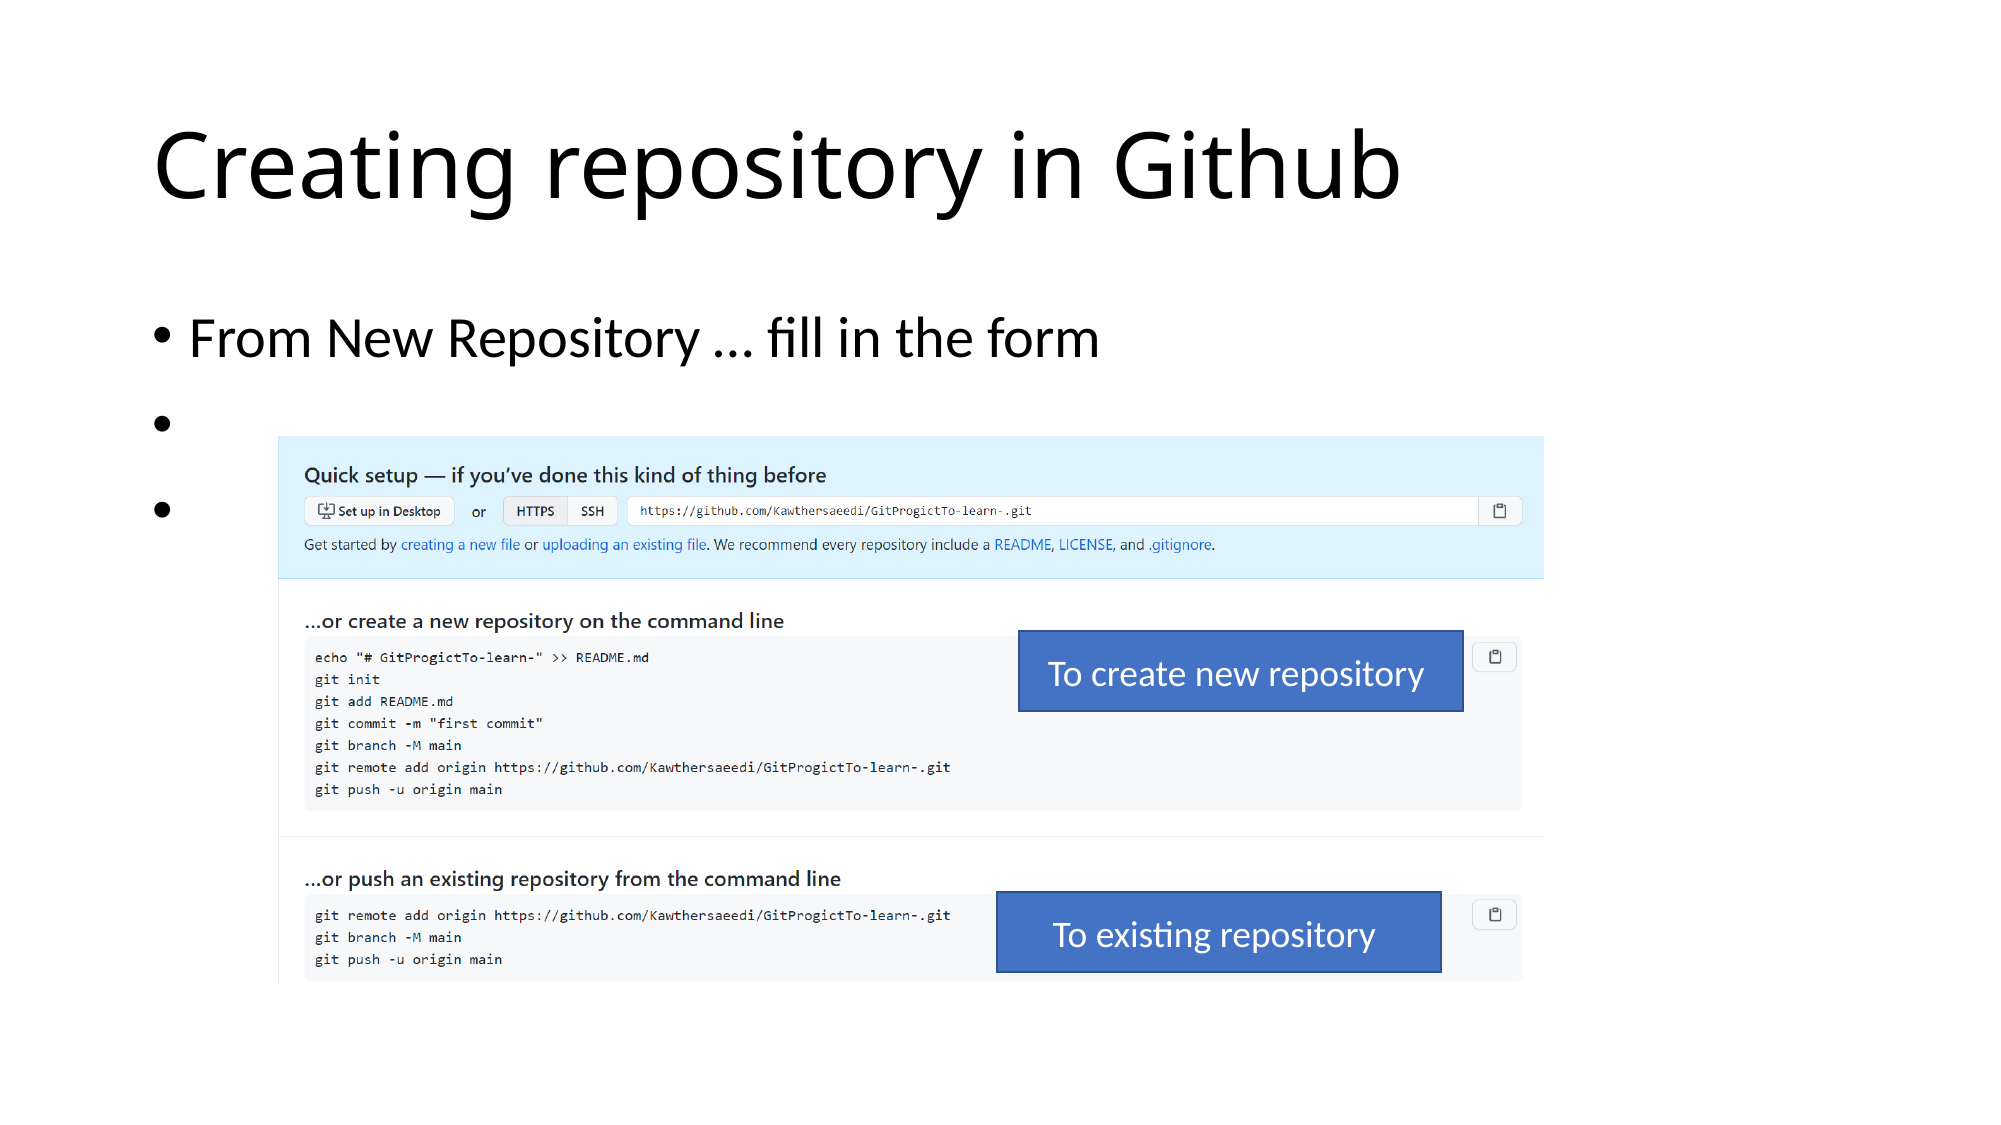

# Creating repository in Github
From New Repository … fill in the form
To create new repository
To existing repository